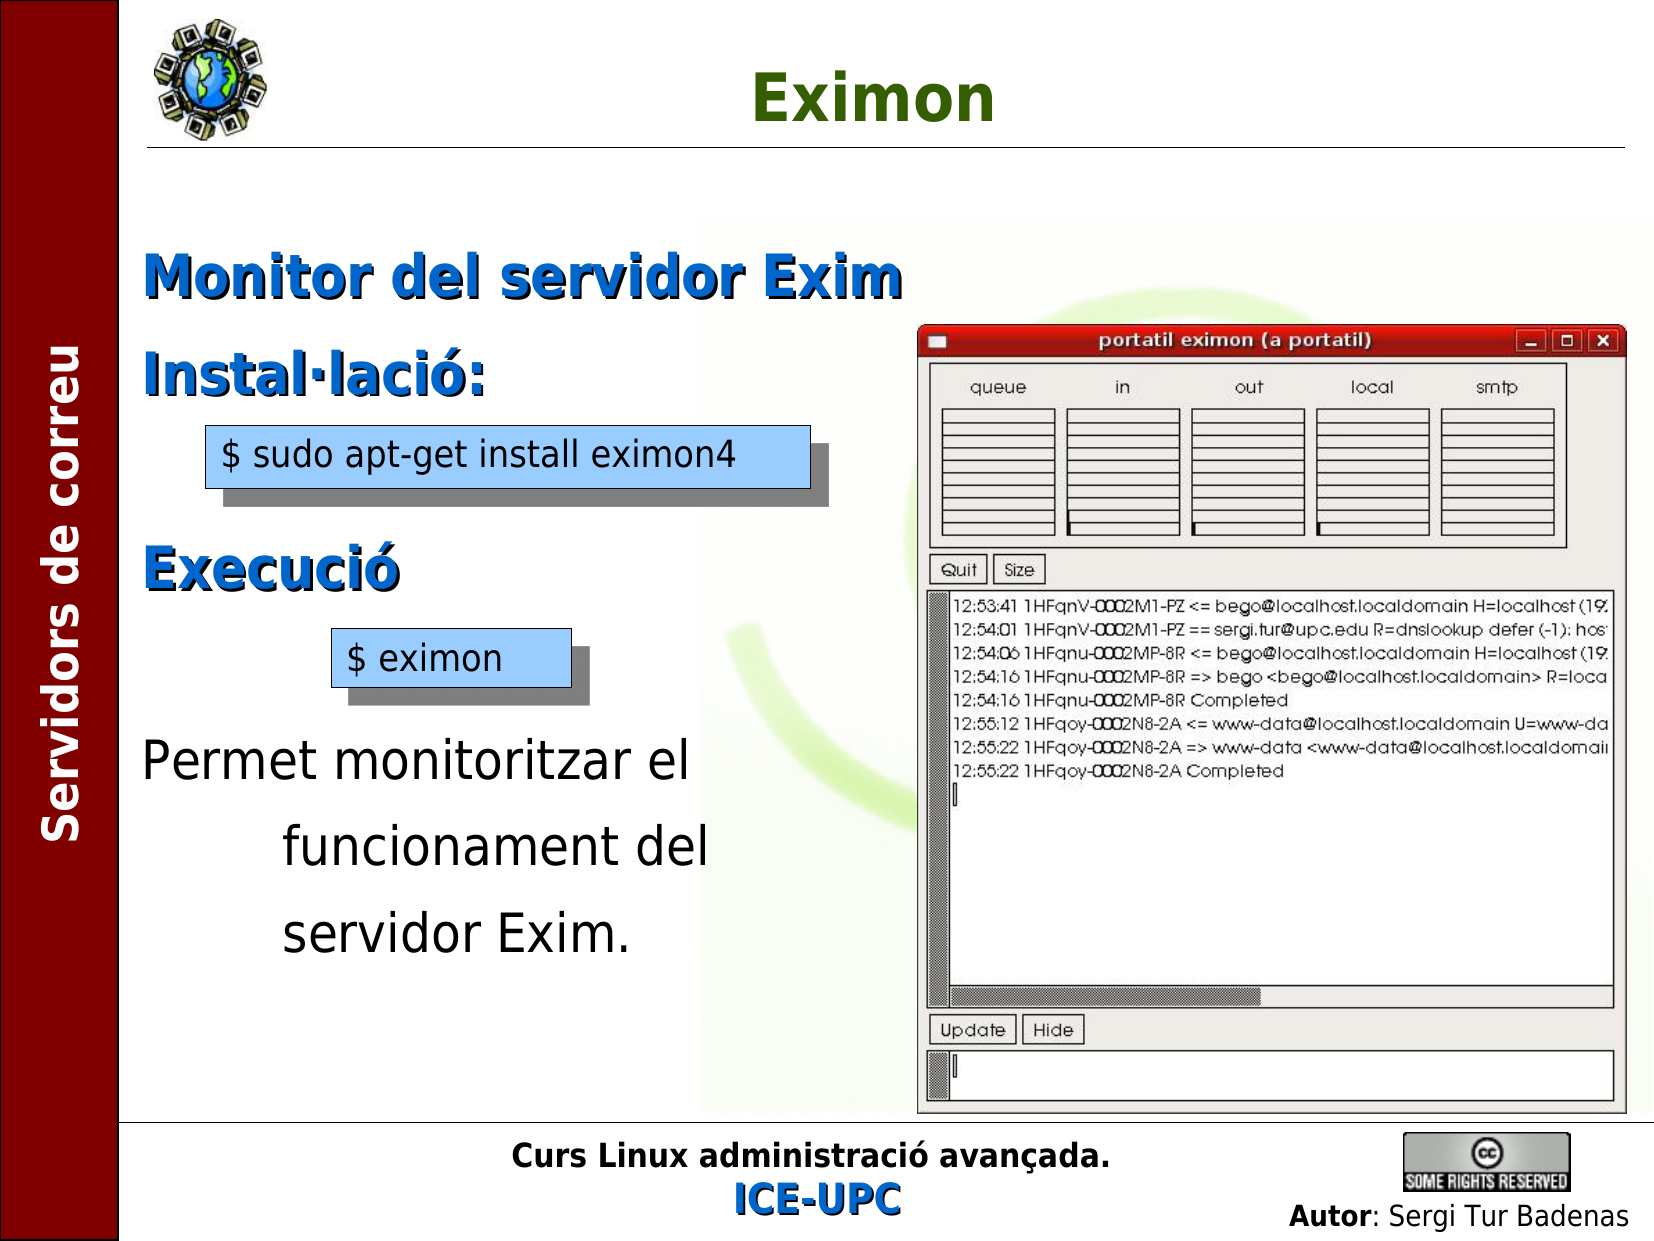

# Eximon
Monitor del servidor Exim
Instal·lació:
Execució
Permet monitoritzar el
 funcionament del
 servidor Exim.
$ sudo apt-get install eximon4
$ eximon